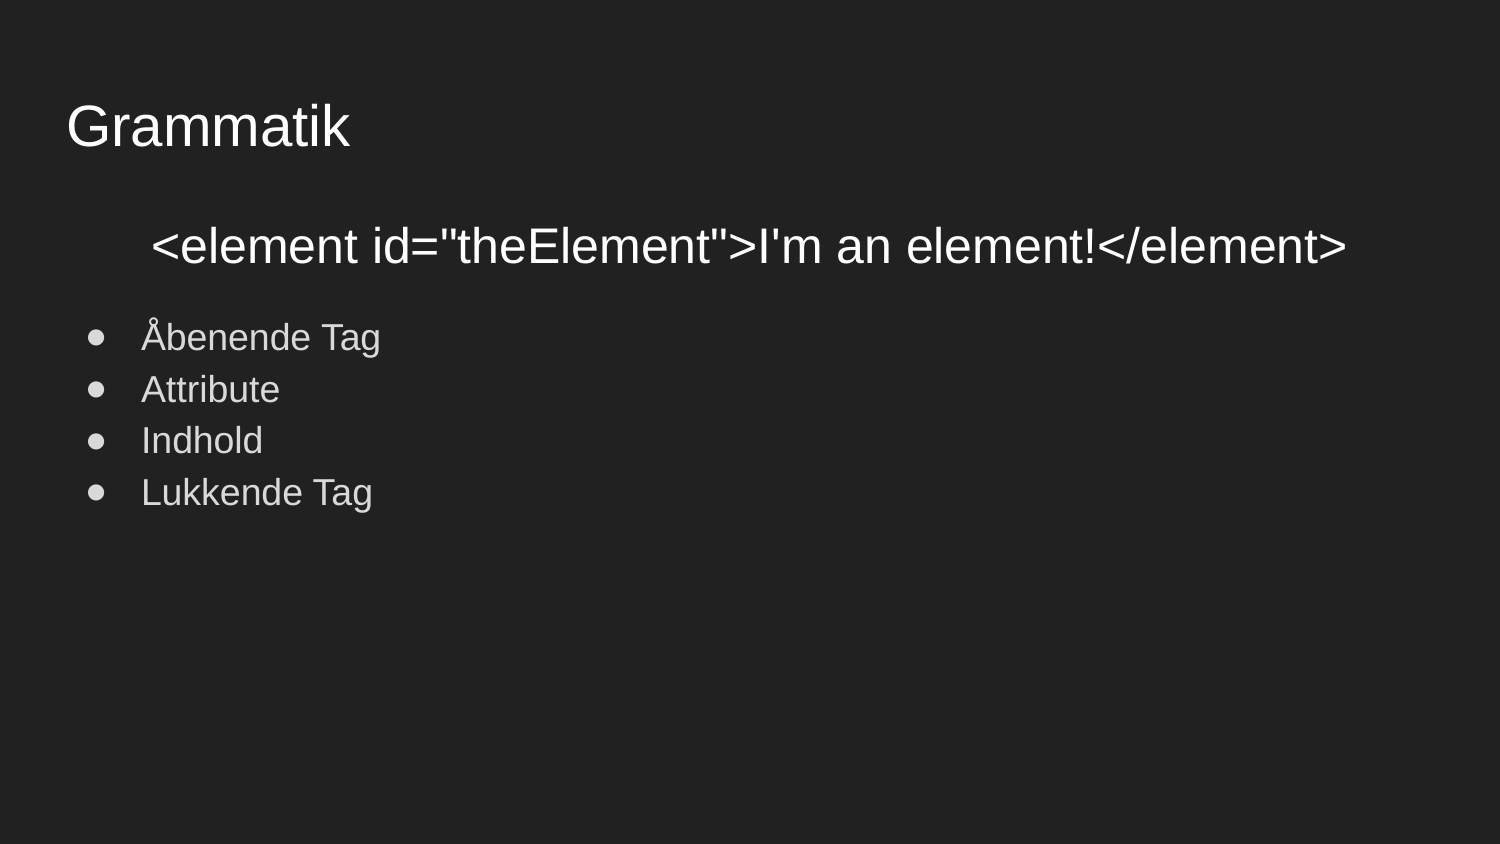

# Grammatik
<element id="theElement">I'm an element!</element>
Åbenende Tag
Attribute
Indhold
Lukkende Tag